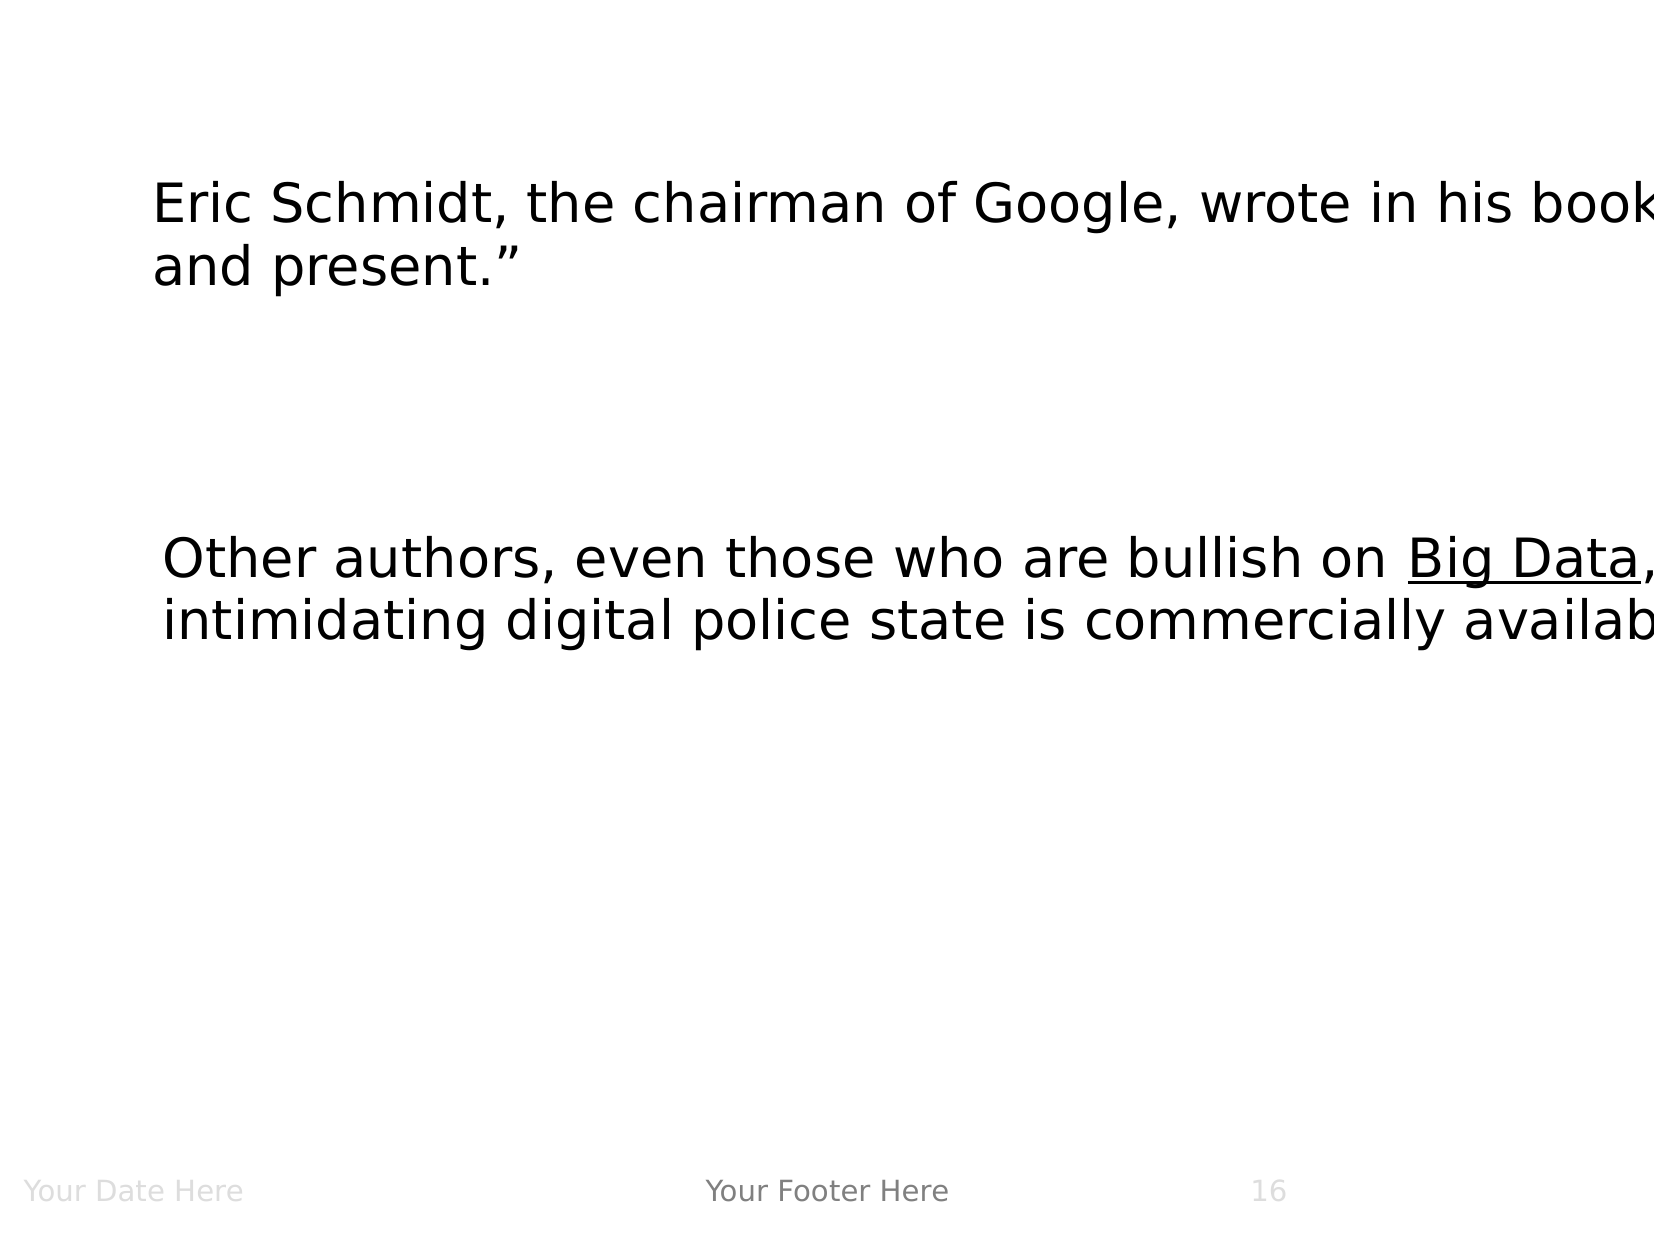

Eric Schmidt, the chairman of Google, wrote in his book The New Digital Age, the rise of “near-permanent data storage” will usher in an era where “people will be held responsible for their virtual associations, past and present.”
Other authors, even those who are bullish on Big Data, also express concerns. Mayer and Cukier comment in a section of their book called “Police Sate 2.0”: ”Everything a regime would need to build an incredibly intimidating digital police state is commercially available now.”
Your Date Here
Your Footer Here